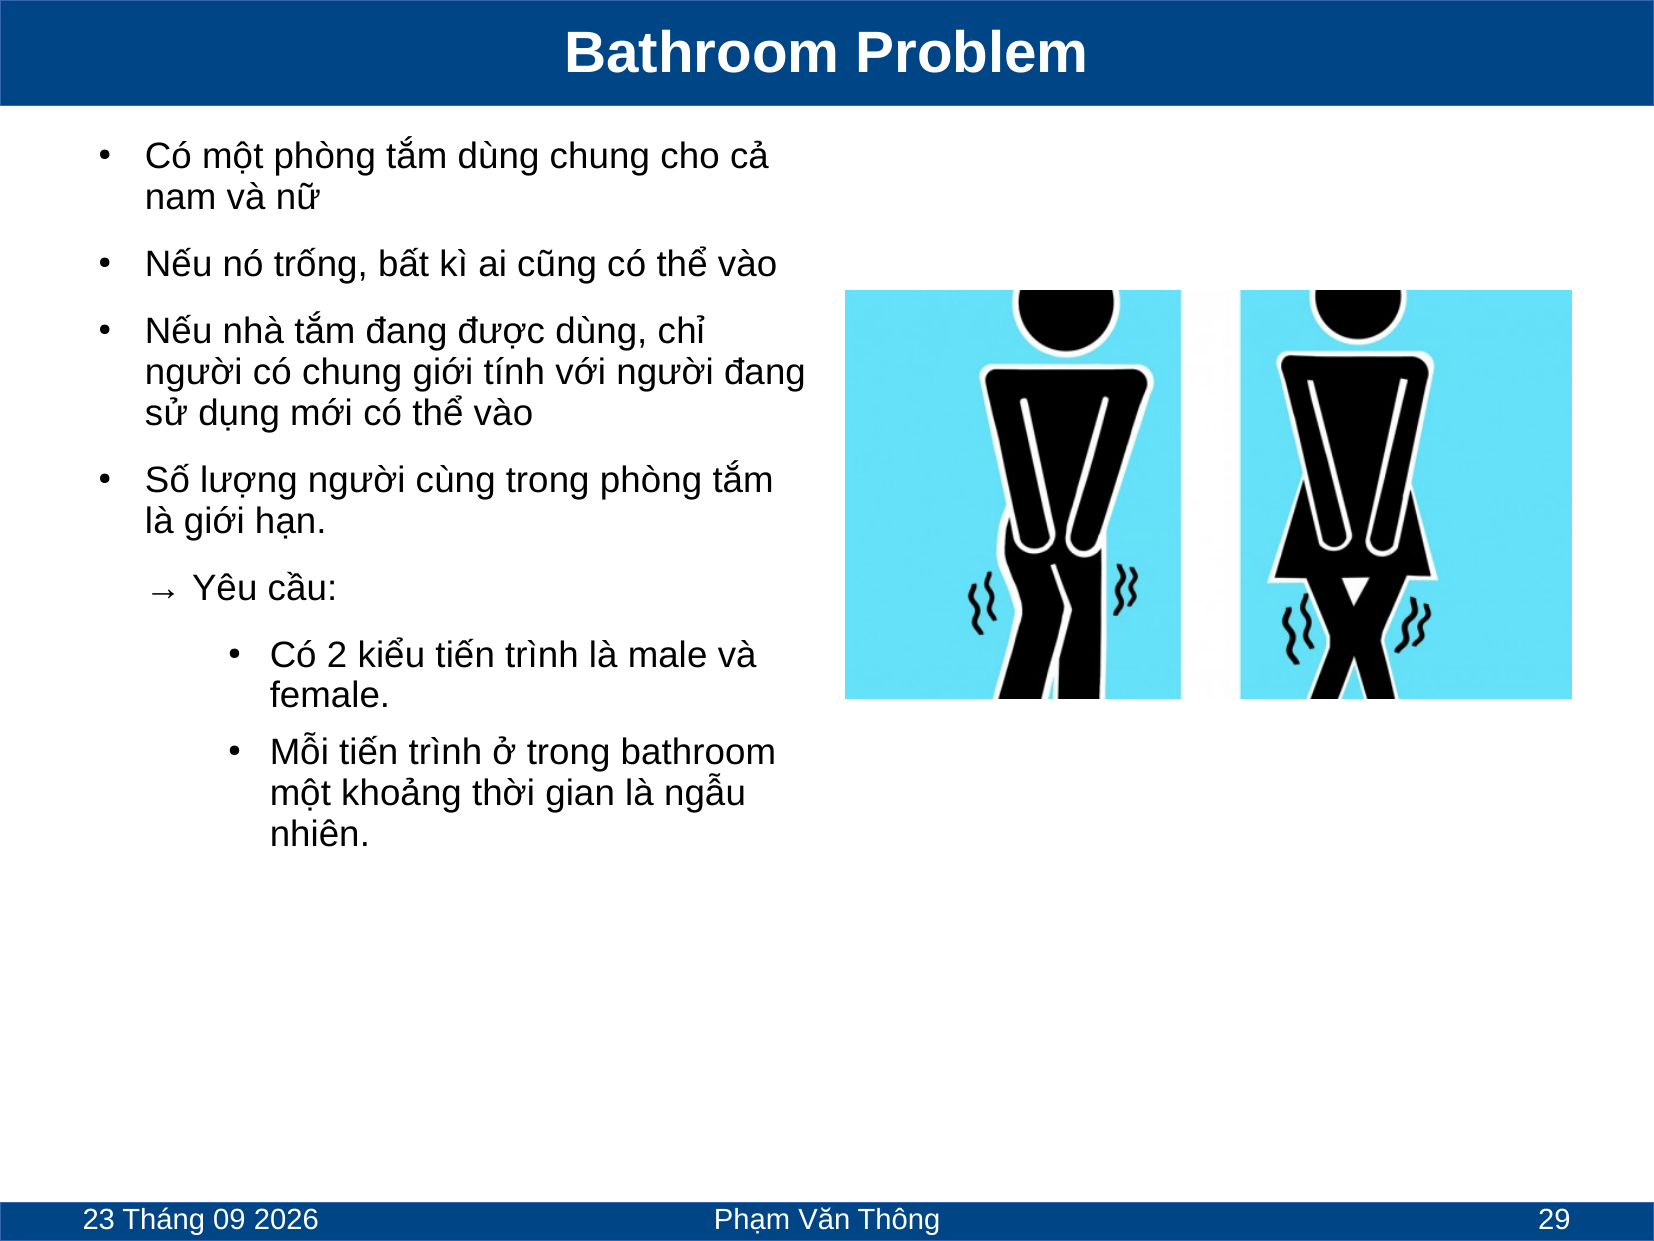

# Bathroom Problem
Có một phòng tắm dùng chung cho cả nam và nữ
Nếu nó trống, bất kì ai cũng có thể vào
Nếu nhà tắm đang được dùng, chỉ người có chung giới tính với người đang sử dụng mới có thể vào
Số lượng người cùng trong phòng tắm là giới hạn.
→ Yêu cầu:
Có 2 kiểu tiến trình là male và female.
Mỗi tiến trình ở trong bathroom một khoảng thời gian là ngẫu nhiên.
Phạm Văn Thông
29